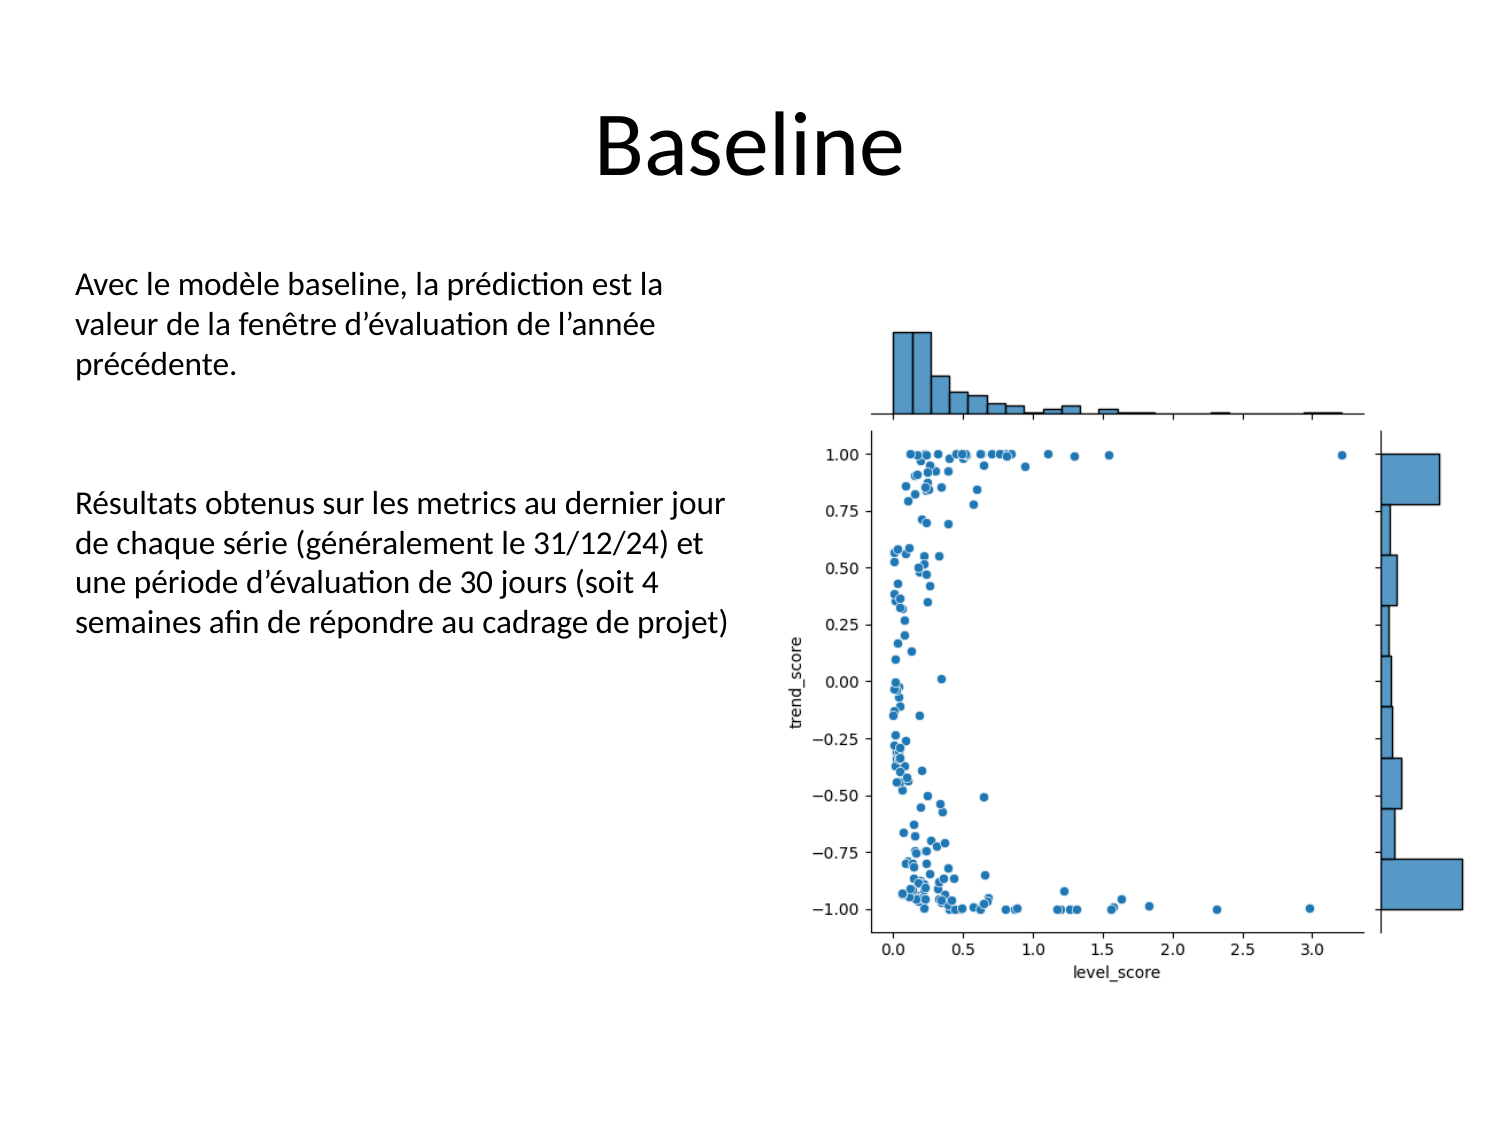

# Baseline
Avec le modèle baseline, la prédiction est la valeur de la fenêtre d’évaluation de l’année précédente.
Résultats obtenus sur les metrics au dernier jour de chaque série (généralement le 31/12/24) et une période d’évaluation de 30 jours (soit 4 semaines afin de répondre au cadrage de projet)